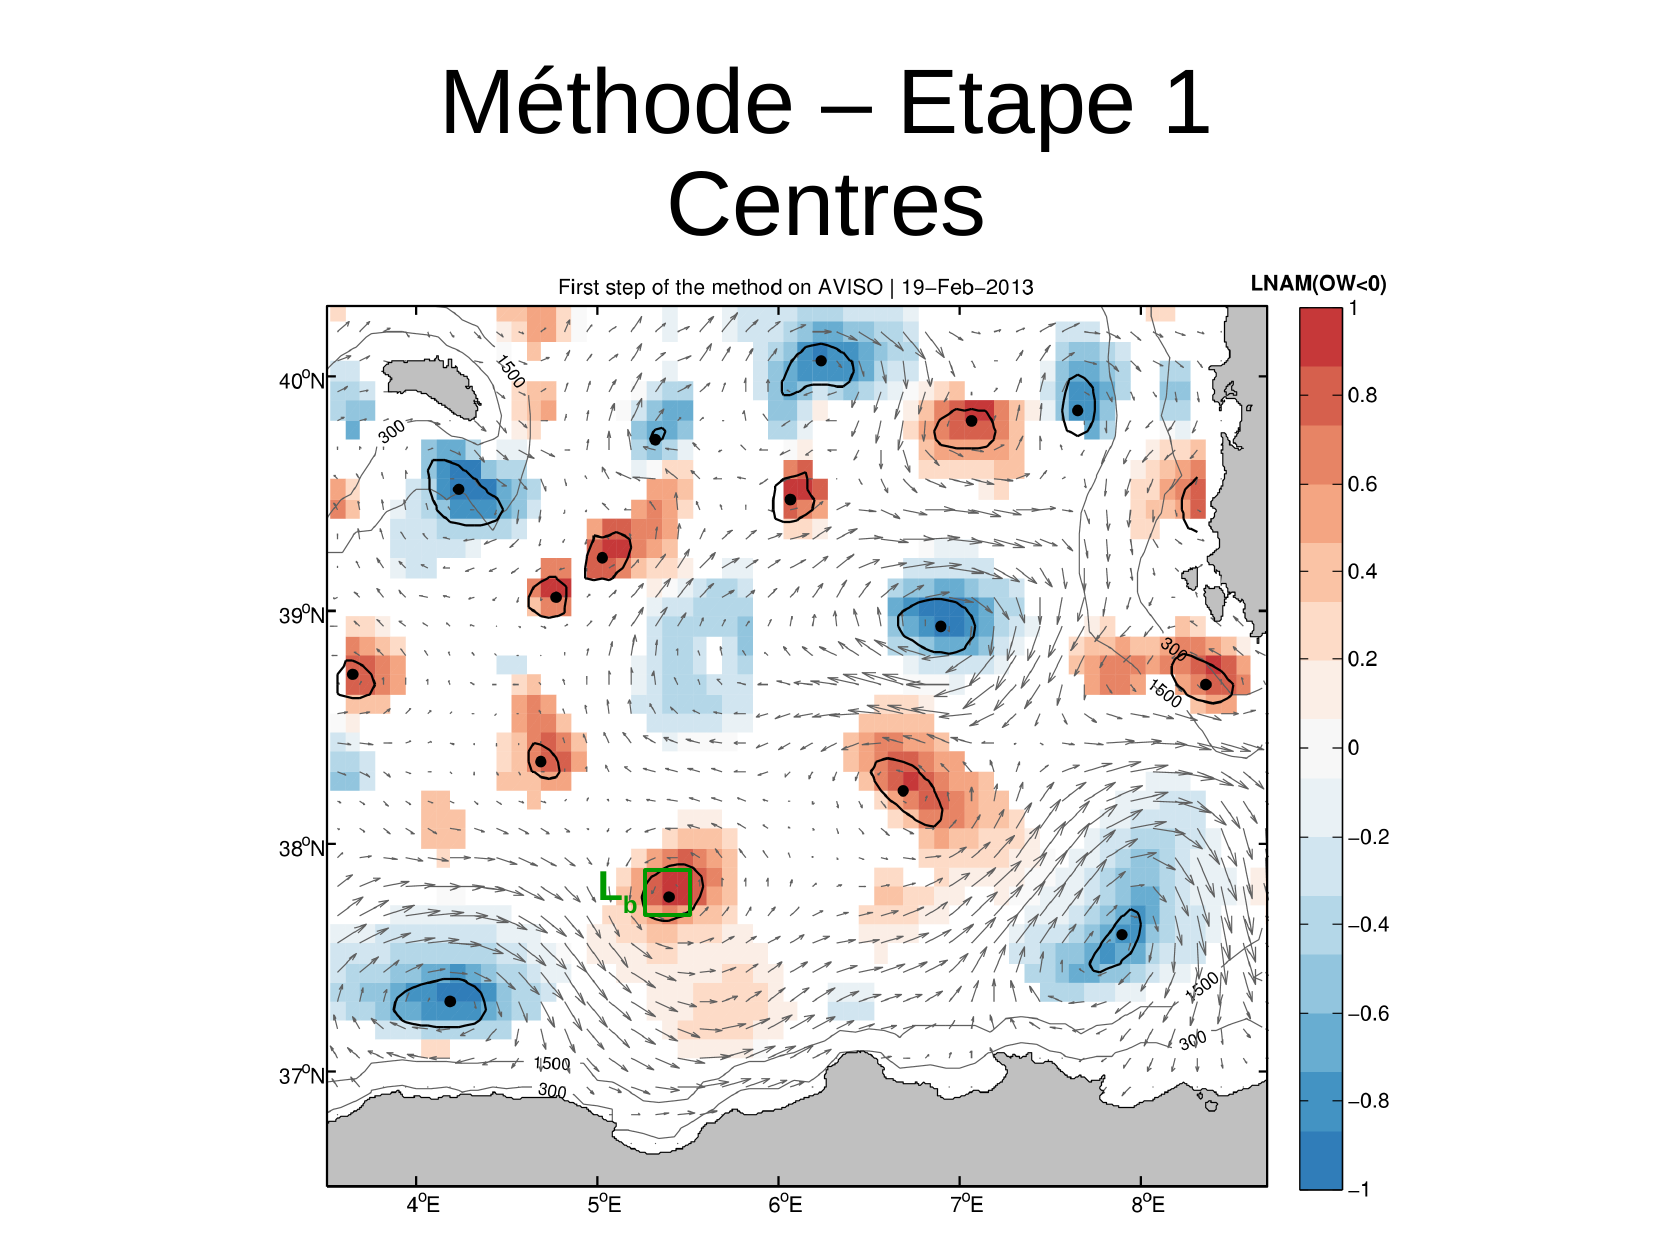

# Méthode – Etape 1 Centres
Lb